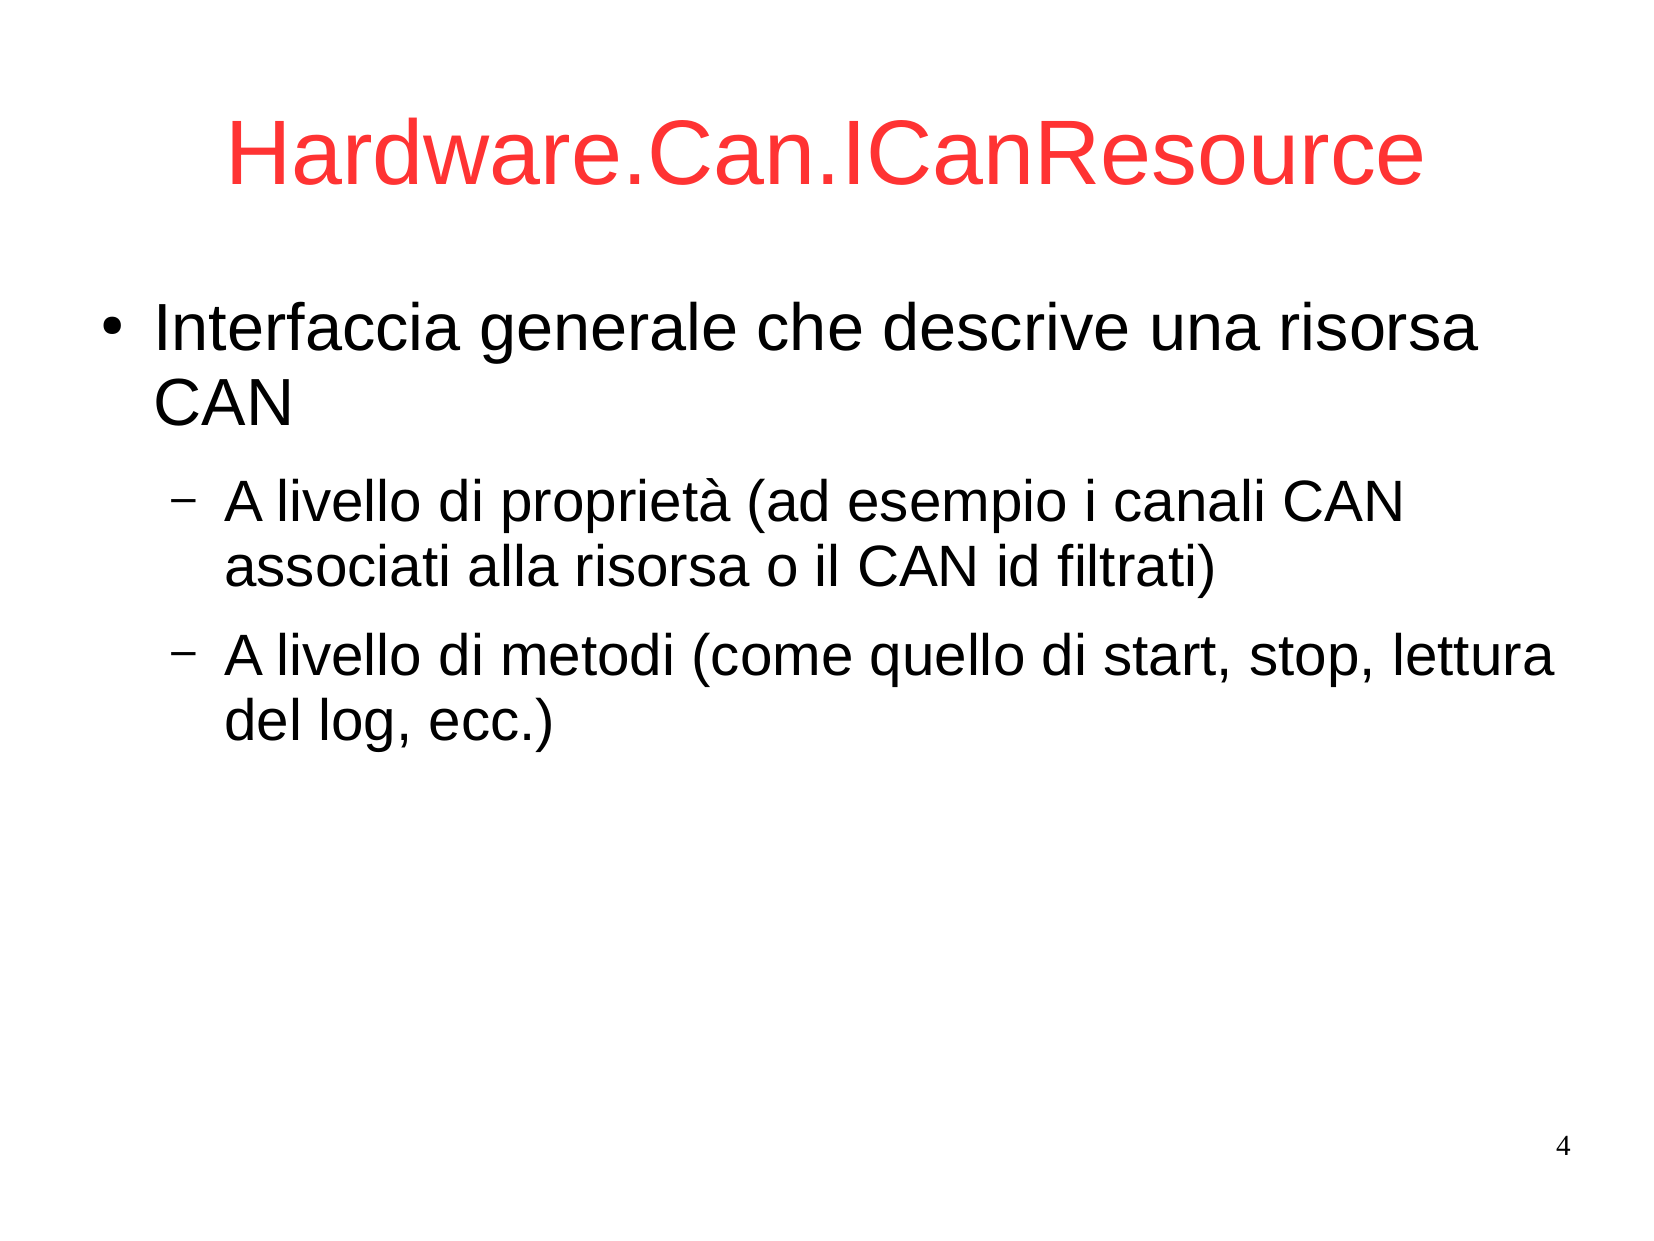

# Hardware.Can.ICanResource
Interfaccia generale che descrive una risorsa CAN
A livello di proprietà (ad esempio i canali CAN associati alla risorsa o il CAN id filtrati)
A livello di metodi (come quello di start, stop, lettura del log, ecc.)
4